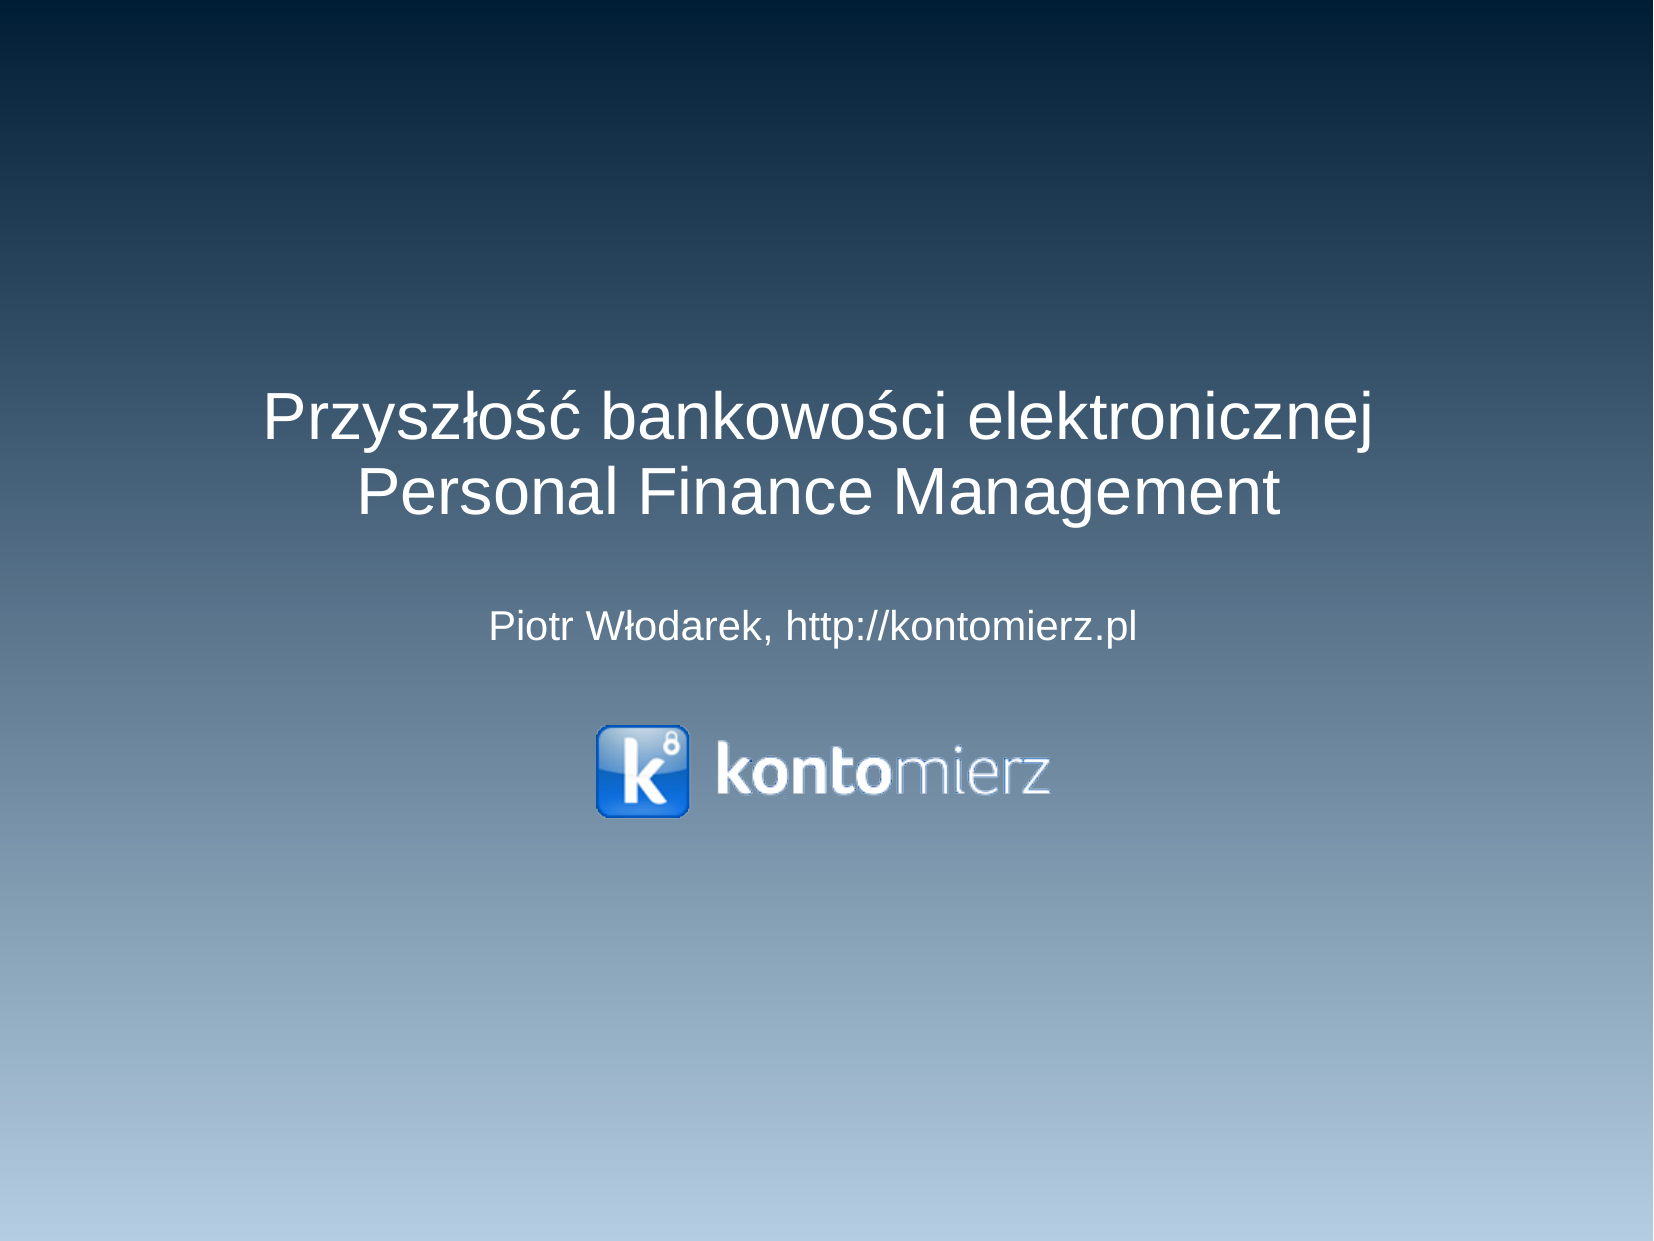

# Przyszłość bankowości elektronicznej
Personal Finance Management
Piotr Włodarek, http://kontomierz.pl